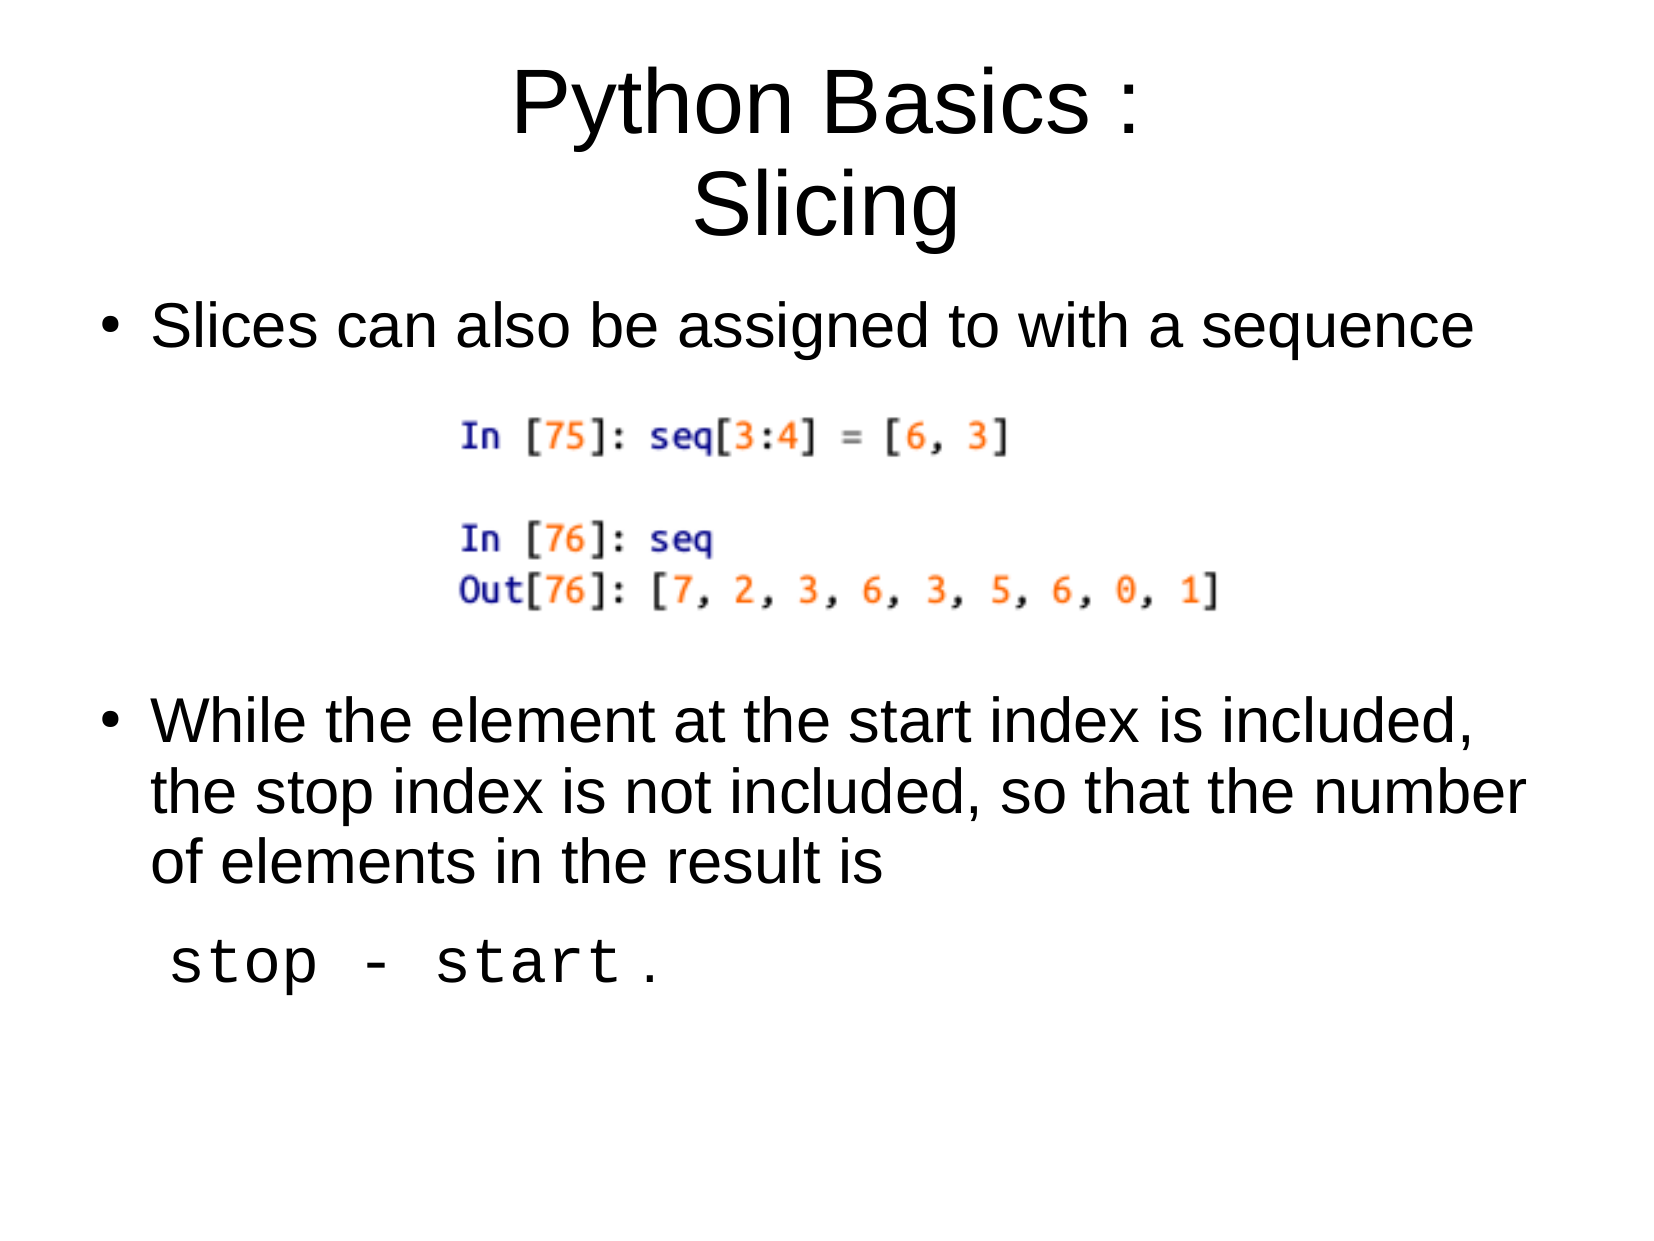

# Python Basics : Slicing
Slices can also be assigned to with a sequence
While the element at the start index is included, the stop index is not included, so that the number of elements in the result is
 stop - start .